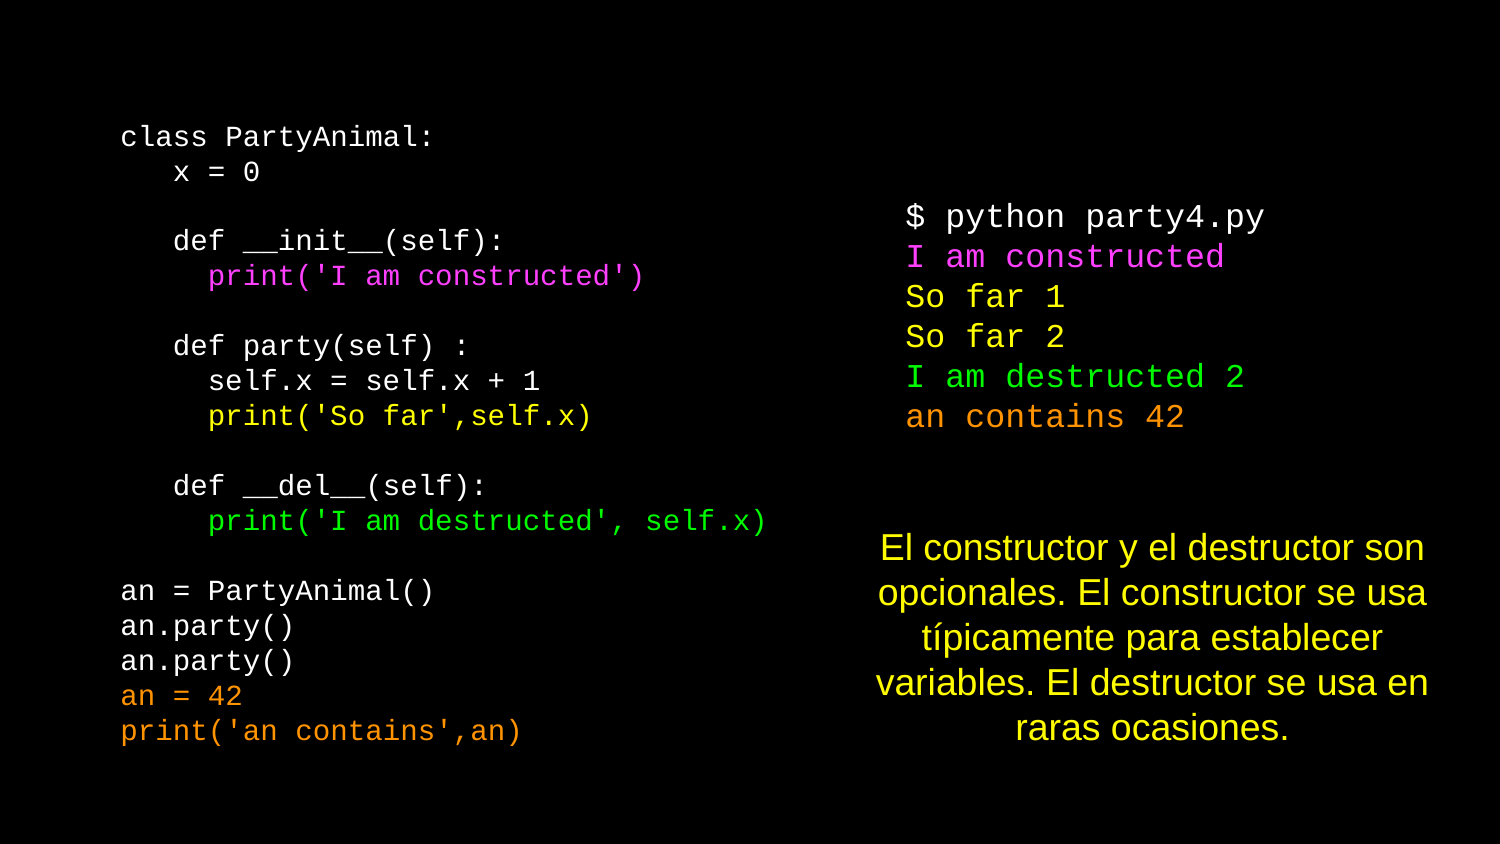

class PartyAnimal:
 x = 0
 def __init__(self):
 print('I am constructed')
 def party(self) :
 self.x = self.x + 1
 print('So far',self.x)
 def __del__(self):
 print('I am destructed', self.x)
an = PartyAnimal()
an.party()
an.party()
an = 42
print('an contains',an)
$ python party4.py
I am constructed
So far 1
So far 2
I am destructed 2
an contains 42
El constructor y el destructor son opcionales. El constructor se usa típicamente para establecer variables. El destructor se usa en raras ocasiones.